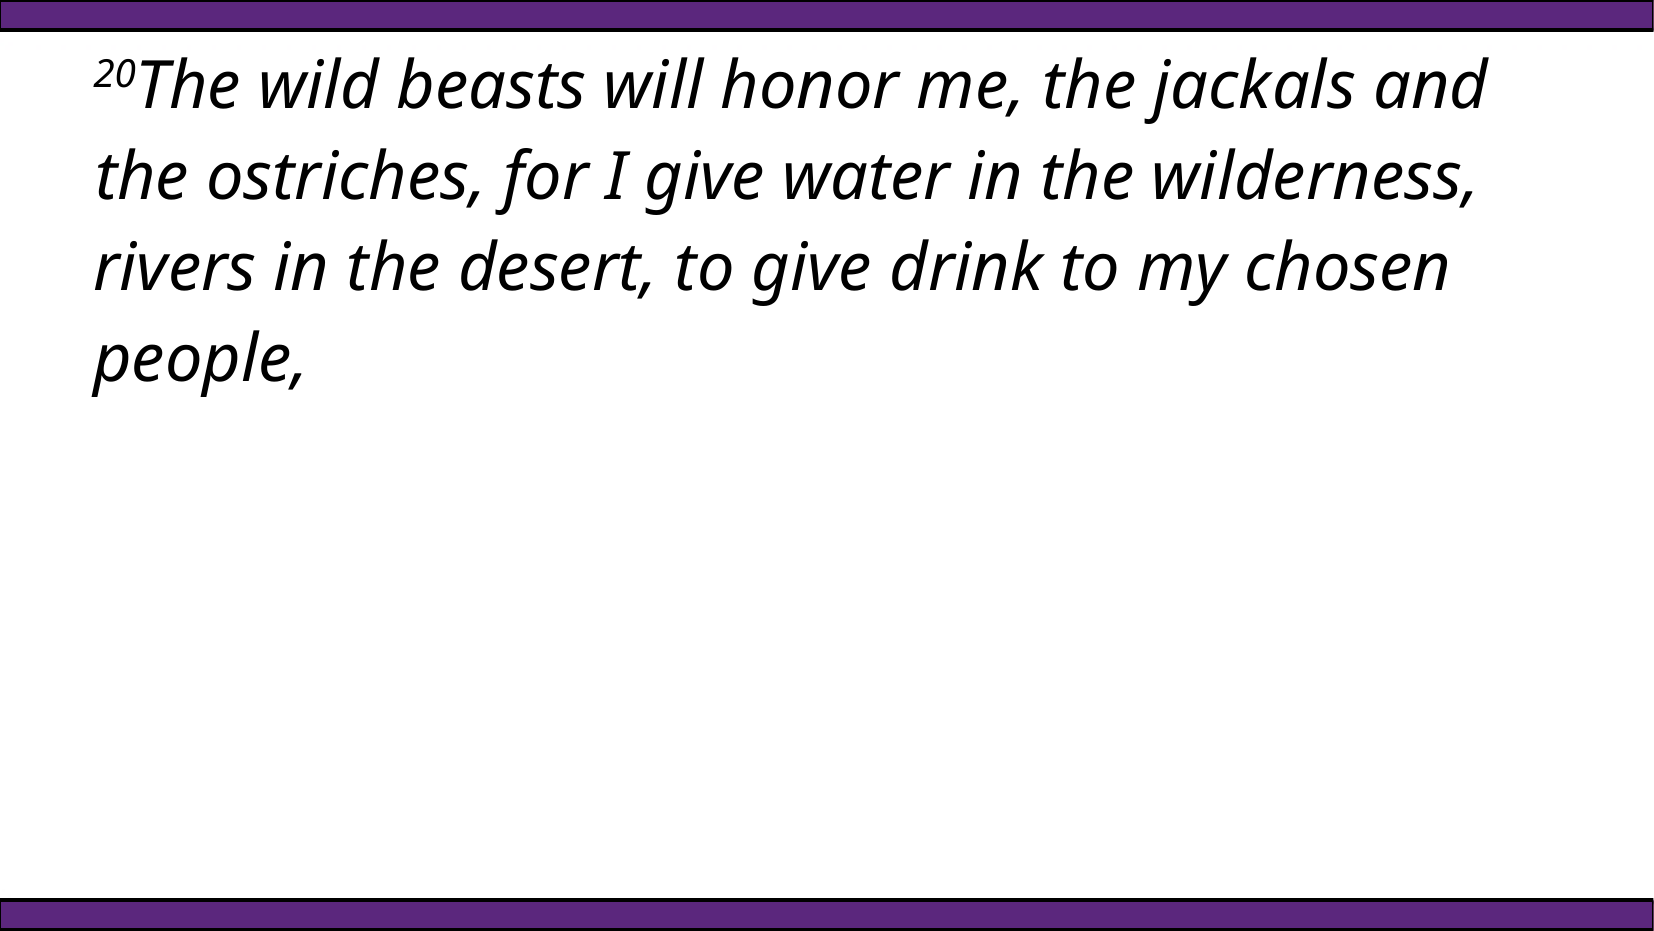

20The wild beasts will honor me, the jackals and the ostriches, for I give water in the wilderness,
 rivers in the desert, to give drink to my chosen
 people,